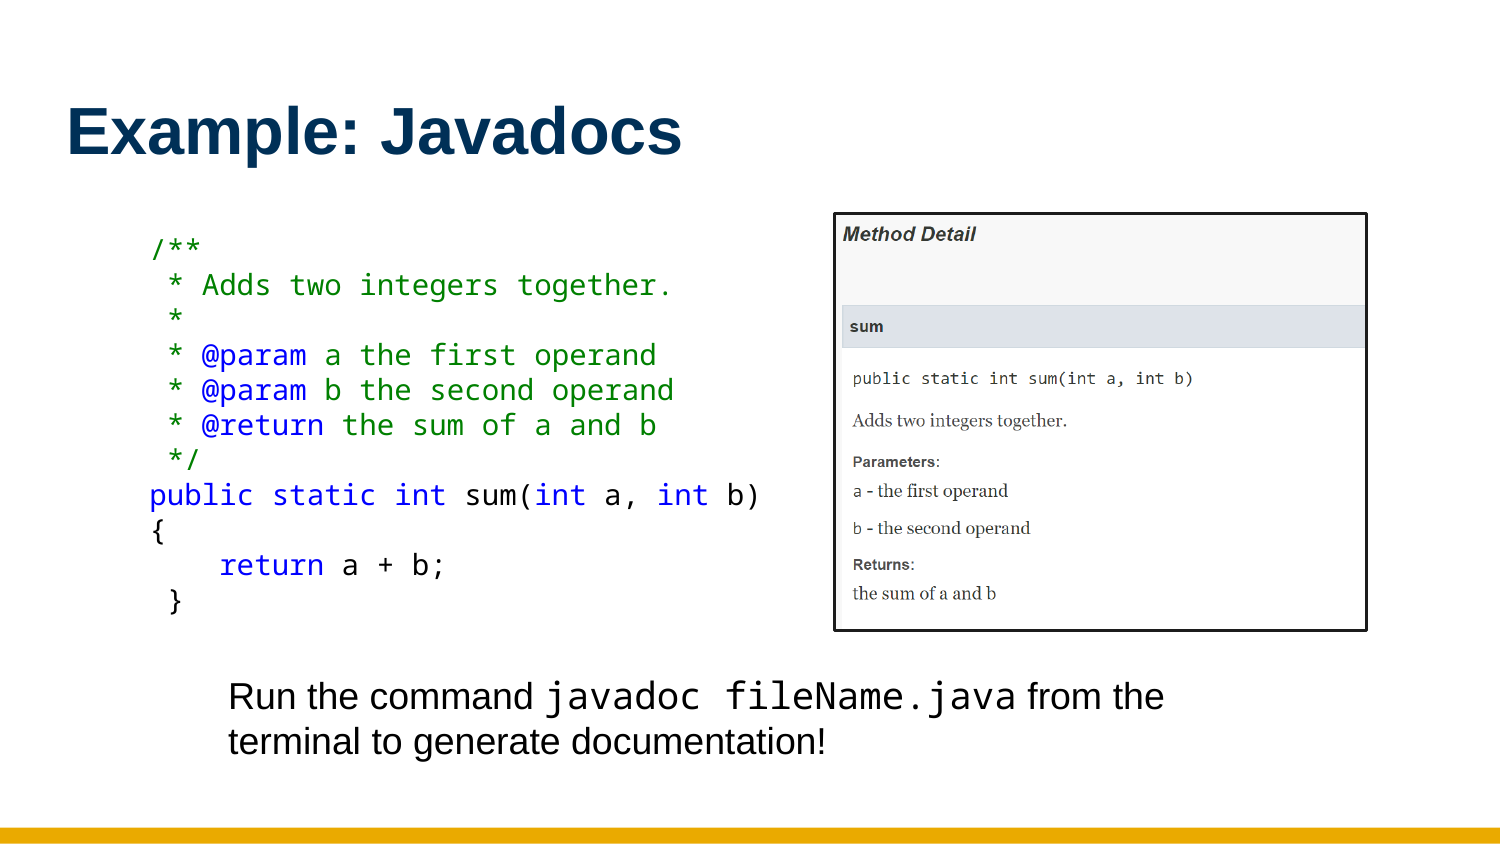

# Example: Javadocs
/**
 * Adds two integers together.
 *
 * @param a the first operand
 * @param b the second operand
 * @return the sum of a and b
 */
public static int sum(int a, int b) {
 return a + b;
 }
Run the command javadoc fileName.java from the terminal to generate documentation!